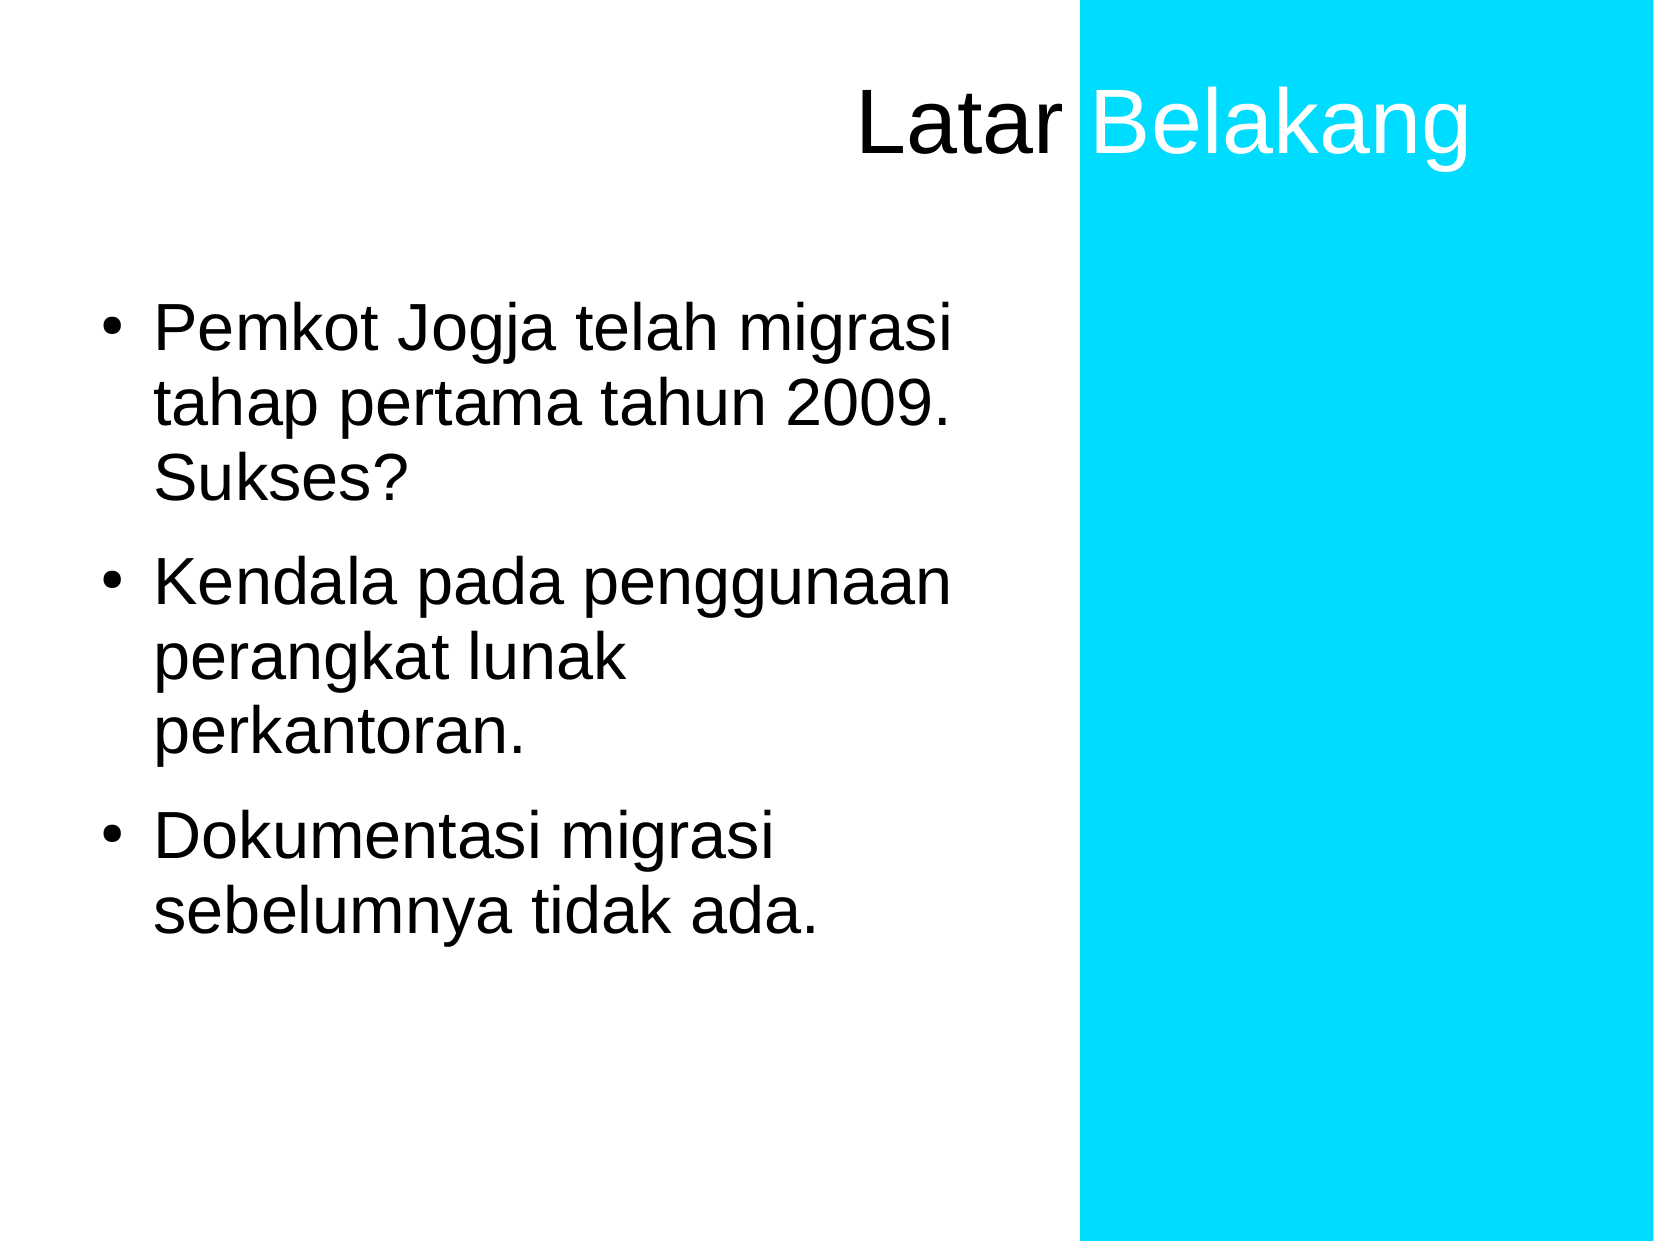

# Latar Belakang
Pemkot Jogja telah migrasi tahap pertama tahun 2009. Sukses?
Kendala pada penggunaan perangkat lunak perkantoran.
Dokumentasi migrasi sebelumnya tidak ada.